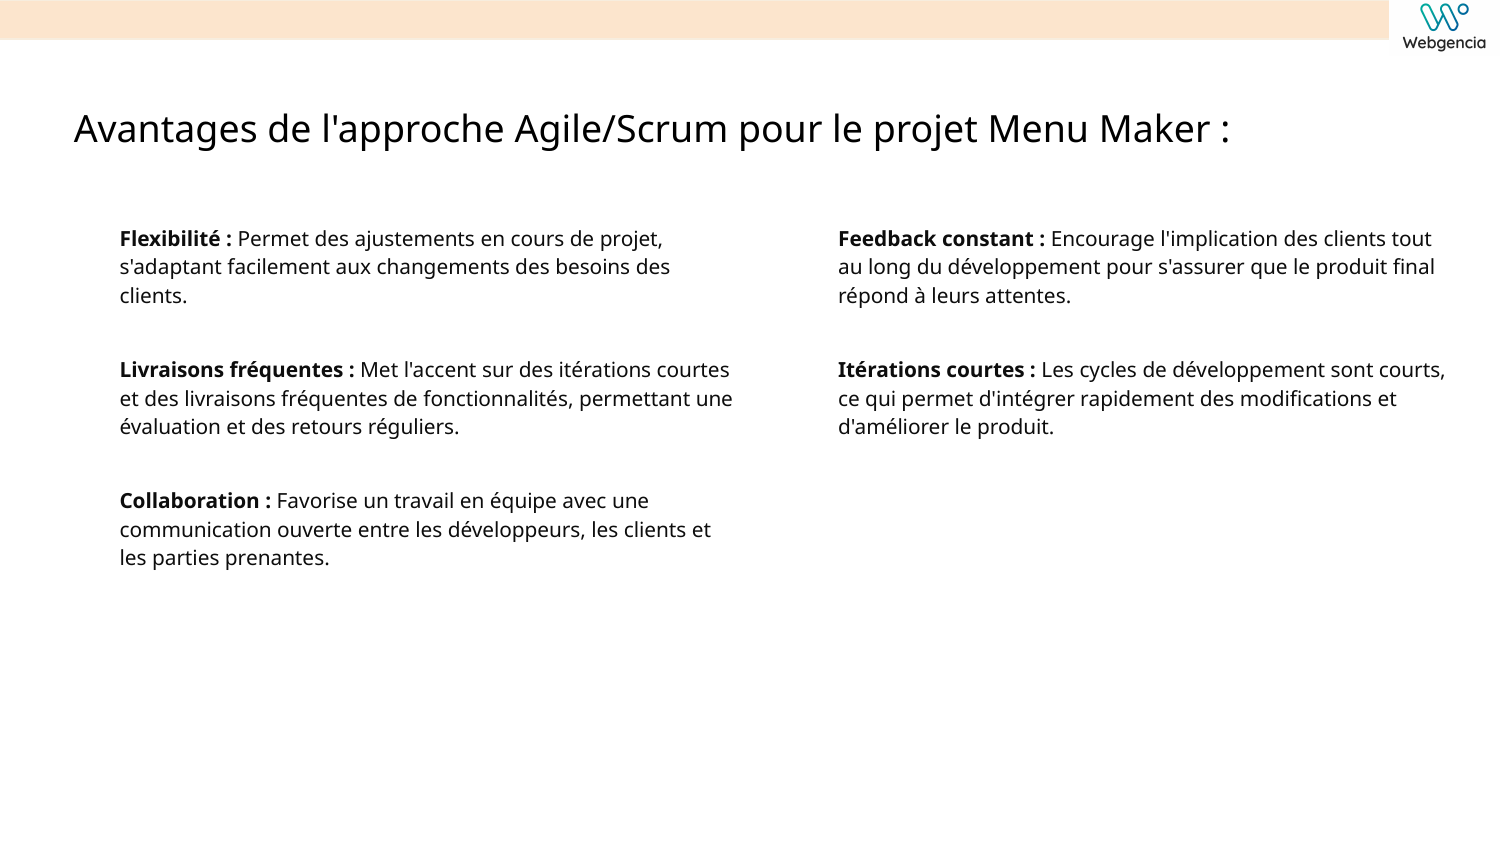

# Avantages de l'approche Agile/Scrum pour le projet Menu Maker :
Flexibilité : Permet des ajustements en cours de projet, s'adaptant facilement aux changements des besoins des clients.
Livraisons fréquentes : Met l'accent sur des itérations courtes et des livraisons fréquentes de fonctionnalités, permettant une évaluation et des retours réguliers.
Collaboration : Favorise un travail en équipe avec une communication ouverte entre les développeurs, les clients et les parties prenantes.
Feedback constant : Encourage l'implication des clients tout au long du développement pour s'assurer que le produit final répond à leurs attentes.
Itérations courtes : Les cycles de développement sont courts, ce qui permet d'intégrer rapidement des modifications et d'améliorer le produit.